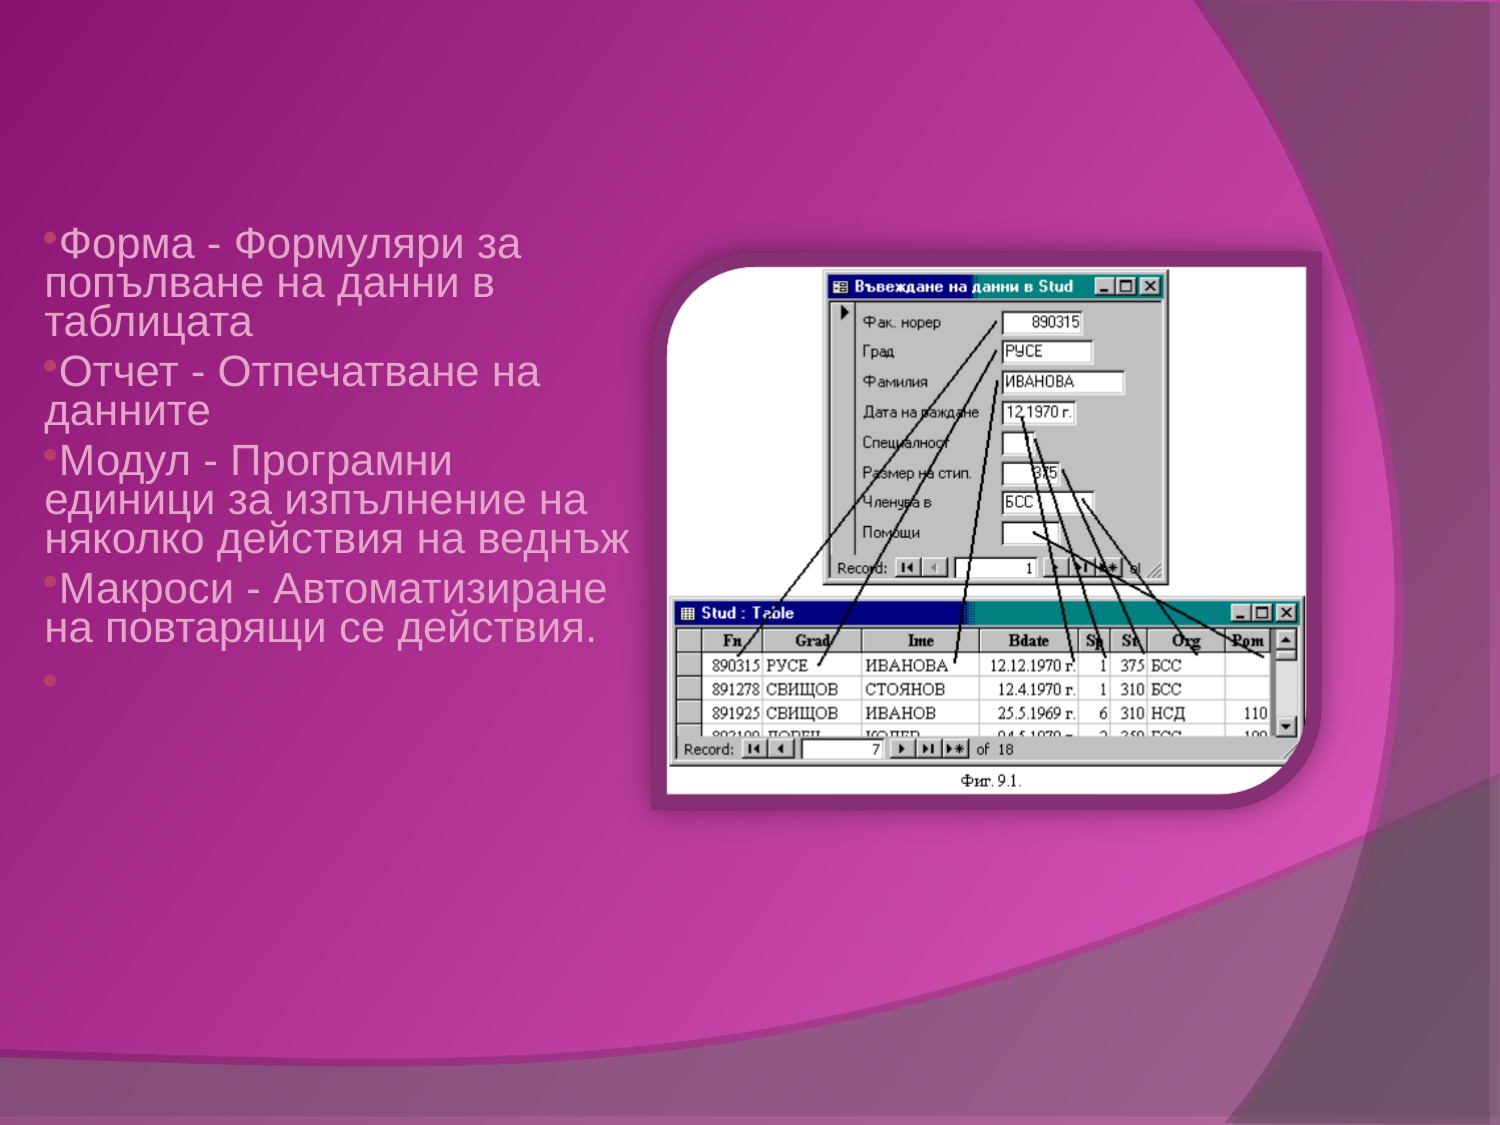

# Форма - Формуляри за попълване на данни в таблицата
Отчет - Отпечатване на данните
Модул - Програмни единици за изпълнение на няколко действия на веднъж
Макроси - Автоматизиране на повтарящи се действия.